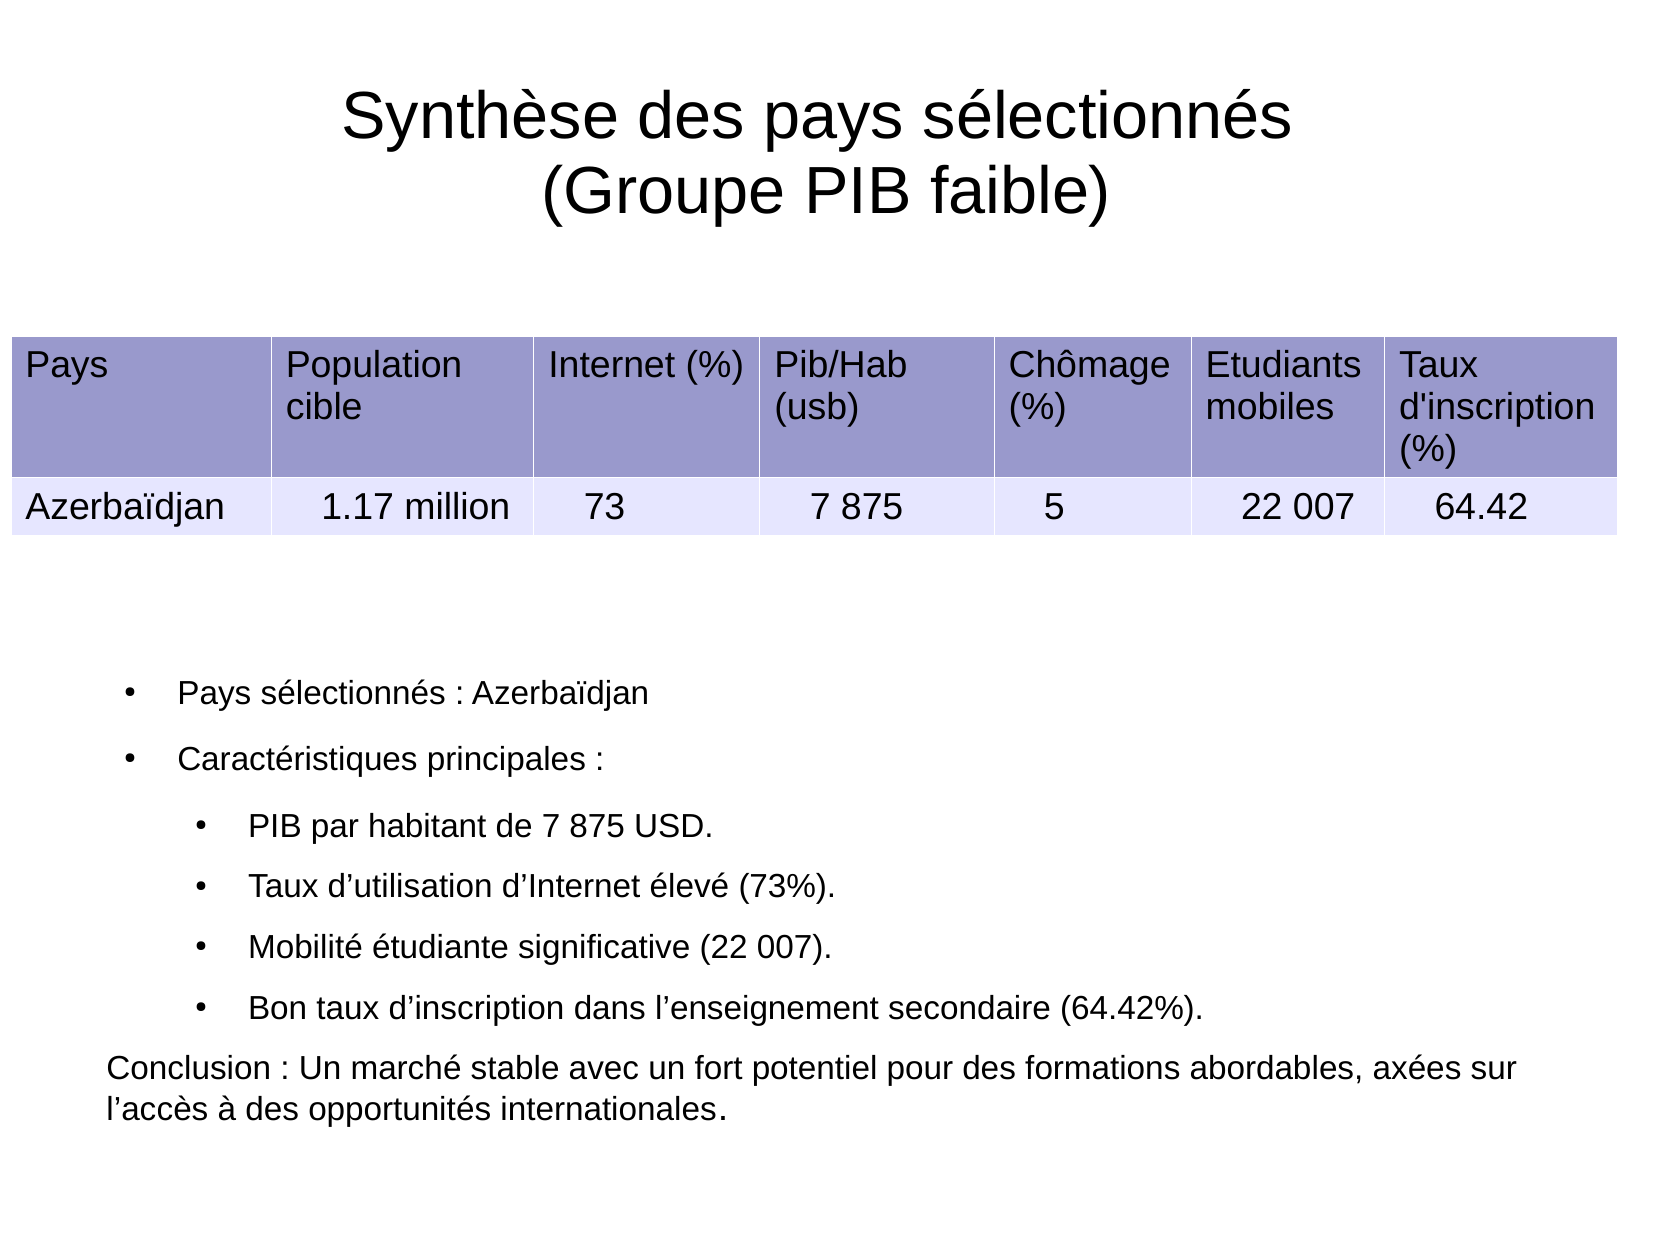

# Synthèse des pays sélectionnés (Groupe PIB faible)
| Pays | Population cible | Internet (%) | Pib/Hab (usb) | Chômage (%) | Etudiants mobiles | Taux d'inscription (%) |
| --- | --- | --- | --- | --- | --- | --- |
| Azerbaïdjan | 1.17 million | 73 | 7 875 | 5 | 22 007 | 64.42 |
Pays sélectionnés : Azerbaïdjan
Caractéristiques principales :
PIB par habitant de 7 875 USD.
Taux d’utilisation d’Internet élevé (73%).
Mobilité étudiante significative (22 007).
Bon taux d’inscription dans l’enseignement secondaire (64.42%).
Conclusion : Un marché stable avec un fort potentiel pour des formations abordables, axées sur l’accès à des opportunités internationales.